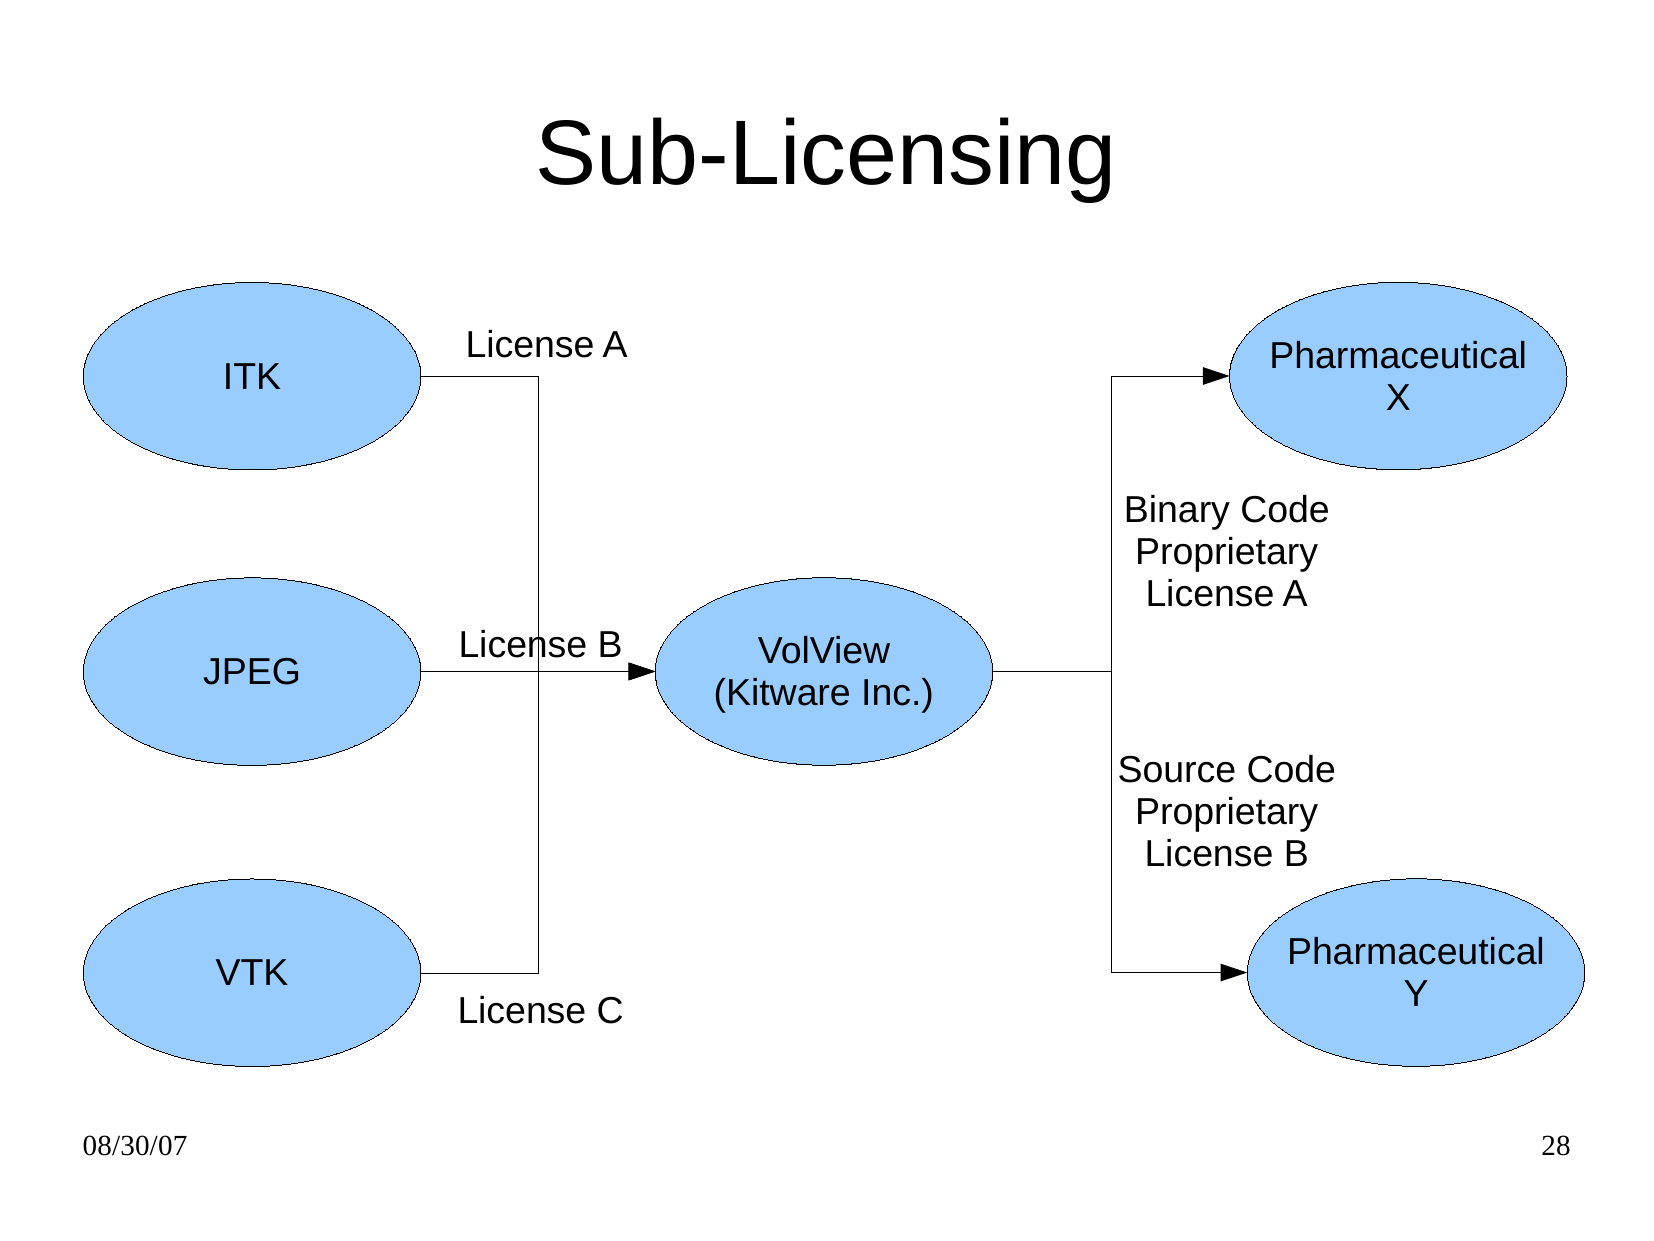

# Sub-Licensing
Pharmaceutical
X
ITK
 License A
Binary Code
Proprietary
License A
VolView
(Kitware Inc.)
JPEG
 License B
Source Code
Proprietary
License B
Pharmaceutical
Y
VTK
 License C
08/30/07
28